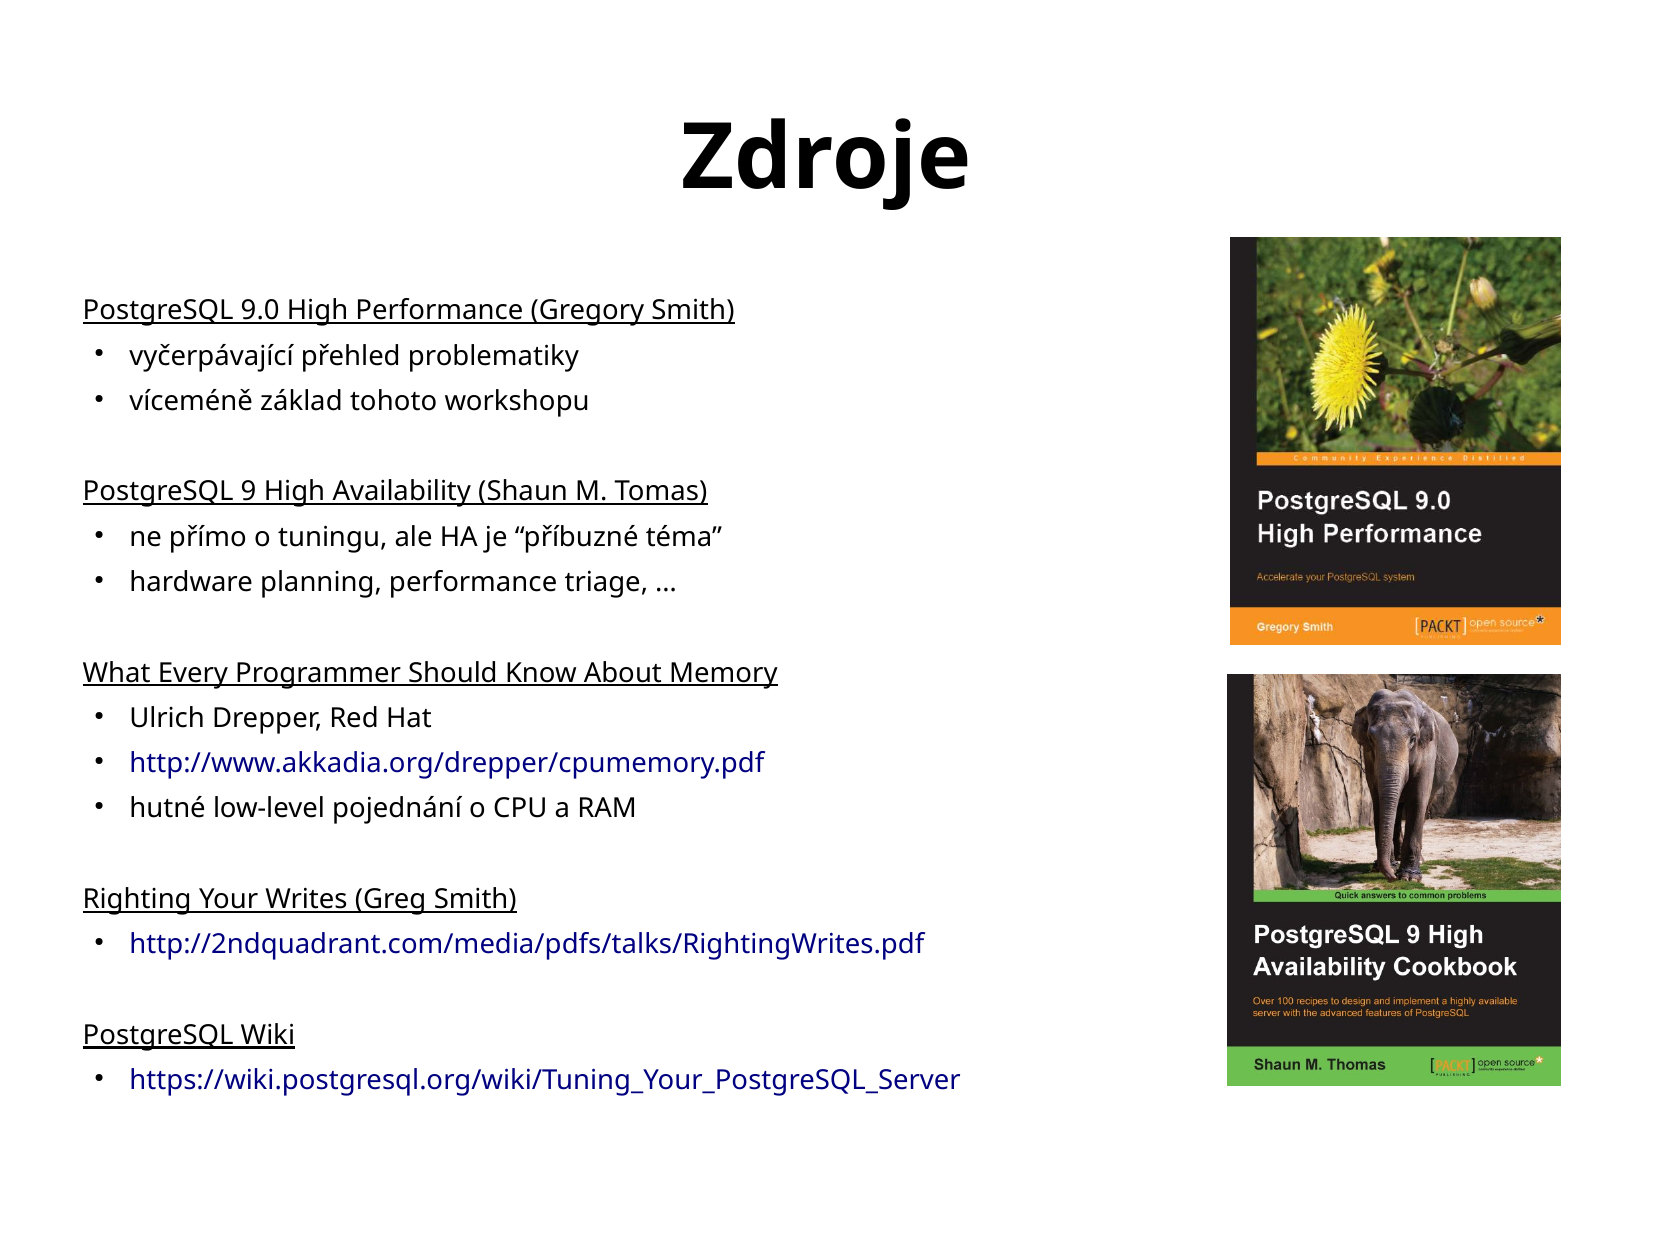

# Zdroje
PostgreSQL 9.0 High Performance (Gregory Smith)
vyčerpávající přehled problematiky
víceméně základ tohoto workshopu
PostgreSQL 9 High Availability (Shaun M. Tomas)
ne přímo o tuningu, ale HA je “příbuzné téma”
hardware planning, performance triage, …
What Every Programmer Should Know About Memory
Ulrich Drepper, Red Hat
http://www.akkadia.org/drepper/cpumemory.pdf
hutné low-level pojednání o CPU a RAM
Righting Your Writes (Greg Smith)
http://2ndquadrant.com/media/pdfs/talks/RightingWrites.pdf
PostgreSQL Wiki
https://wiki.postgresql.org/wiki/Tuning_Your_PostgreSQL_Server